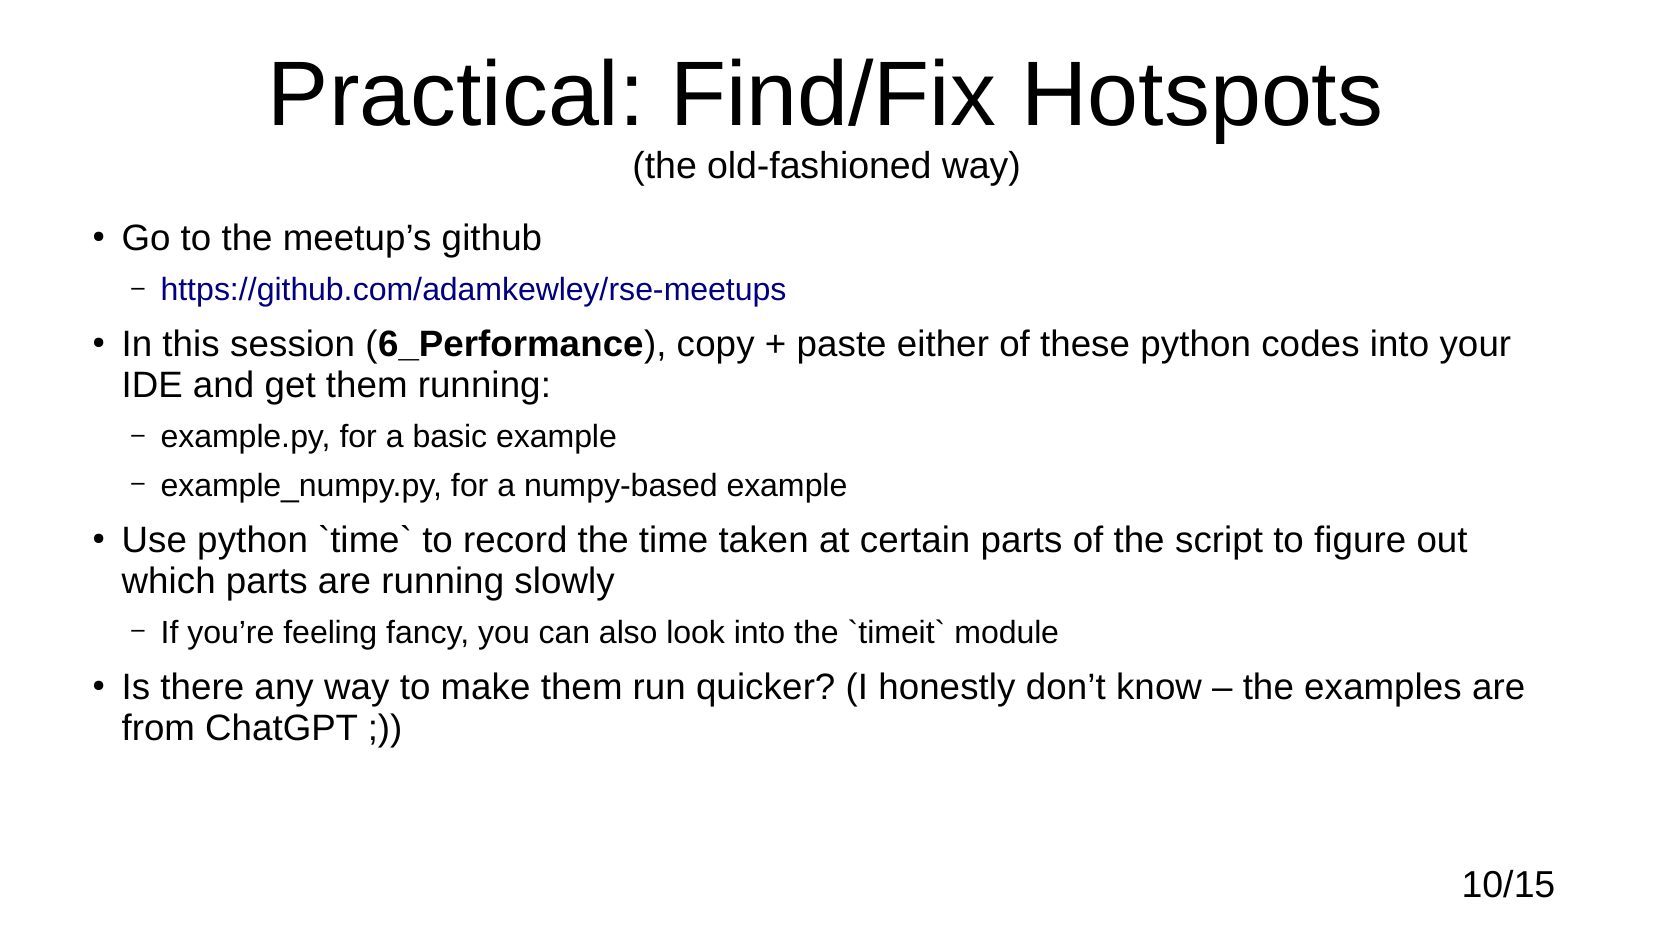

# Practical: Find/Fix Hotspots (the old-fashioned way)
Go to the meetup’s github
https://github.com/adamkewley/rse-meetups
In this session (6_Performance), copy + paste either of these python codes into your IDE and get them running:
example.py, for a basic example
example_numpy.py, for a numpy-based example
Use python `time` to record the time taken at certain parts of the script to figure out which parts are running slowly
If you’re feeling fancy, you can also look into the `timeit` module
Is there any way to make them run quicker? (I honestly don’t know – the examples are from ChatGPT ;))